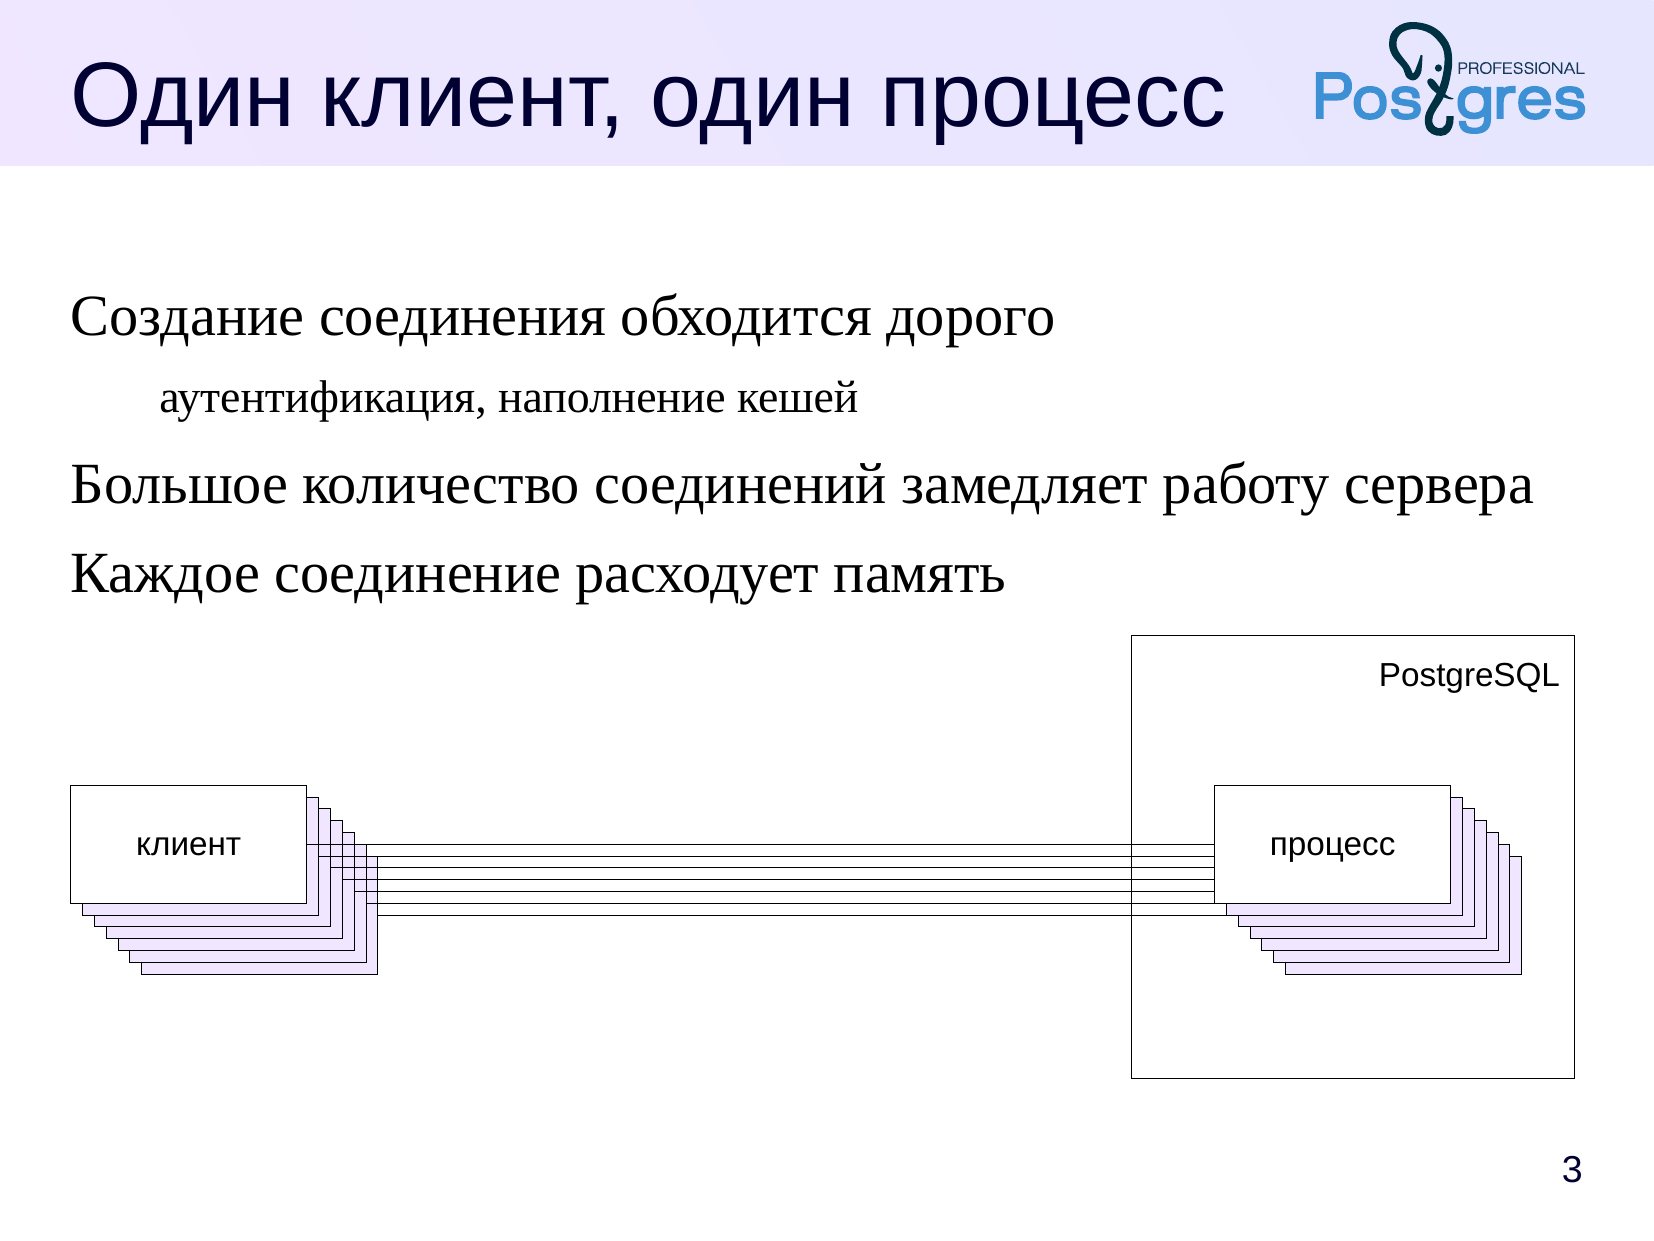

# Один клиент, один процесс
Создание соединения обходится дорого
аутентификация, наполнение кешей
Большое количество соединений замедляет работу сервера
Каждое соединение расходует память
PostgreSQL
клиент
процесс